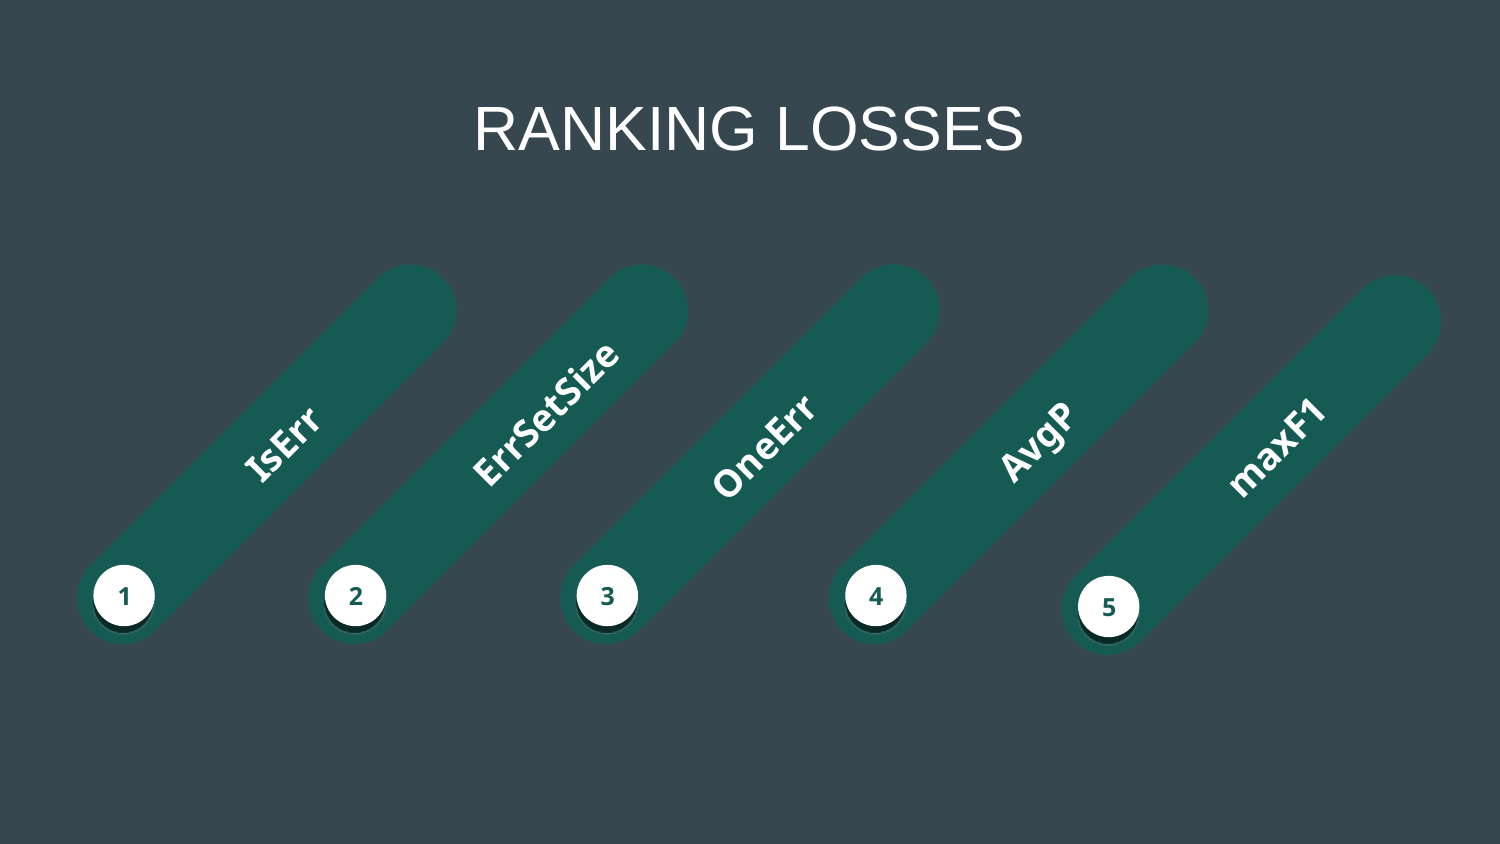

# RANKING LOSSES
 IsErr
1
 ErrSetSize
2
 OneErr
3
 AvgP
4
 maxF1
5